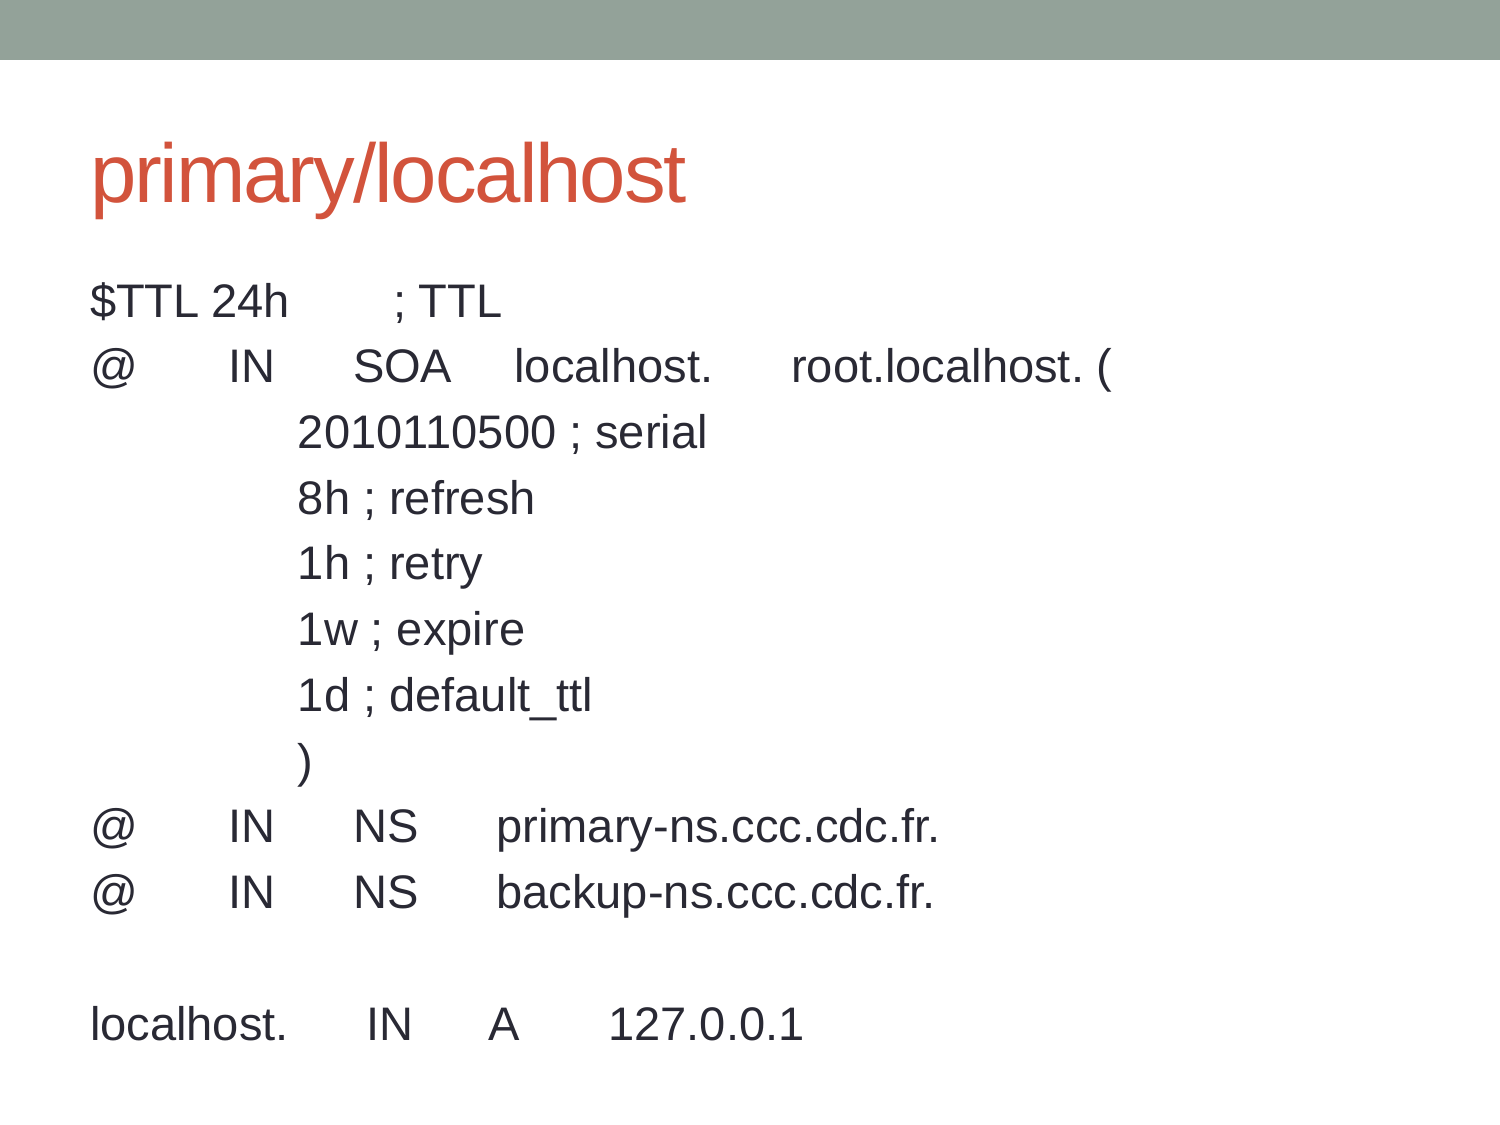

# primary/localhost
$TTL 24h ; TTL
@ IN SOA localhost. root.localhost. (
 2010110500 ; serial
 8h ; refresh
 1h ; retry
 1w ; expire
 1d ; default_ttl
 )
@ IN NS primary-ns.ccc.cdc.fr.
@ IN NS backup-ns.ccc.cdc.fr.
localhost. IN A 127.0.0.1